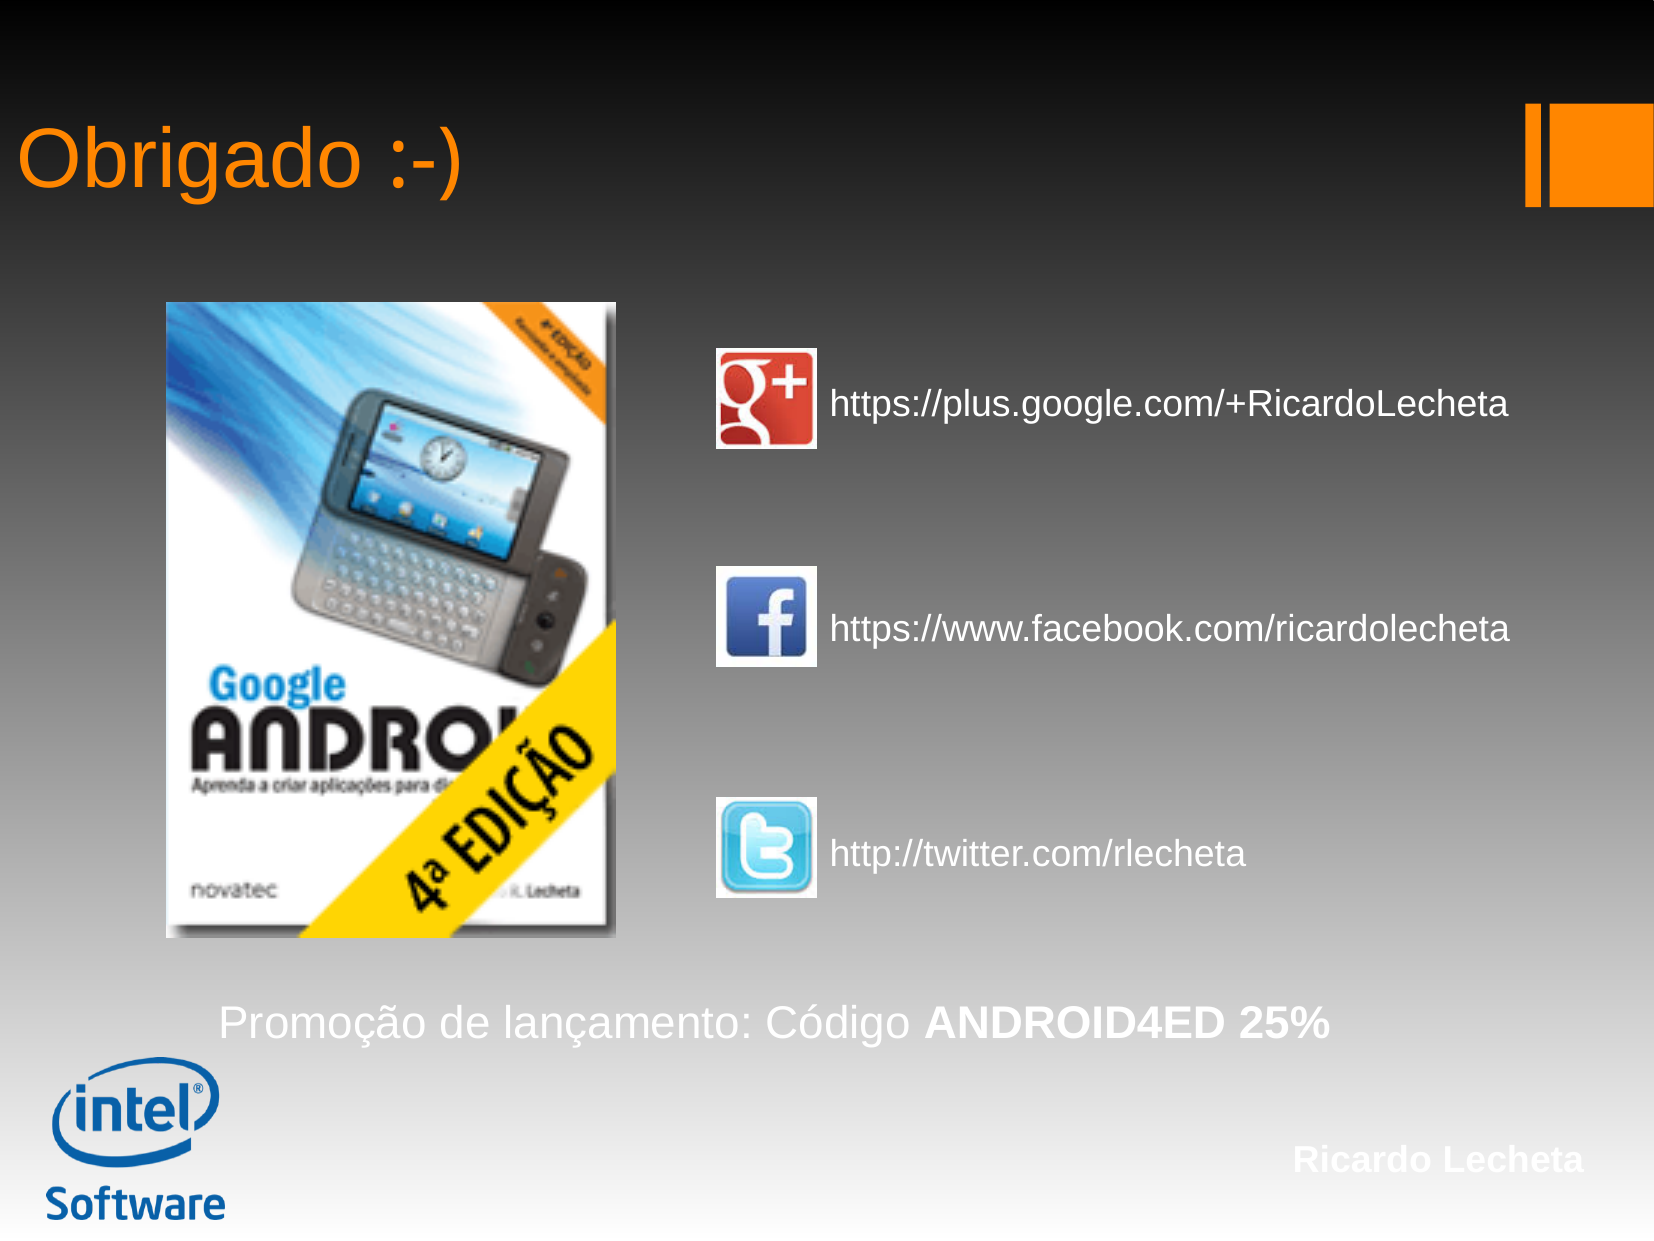

# Obrigado :-)
https://plus.google.com/+RicardoLecheta
https://www.facebook.com/ricardolecheta
http://twitter.com/rlecheta
Promoção de lançamento: Código ANDROID4ED 25%
Ricardo Lecheta